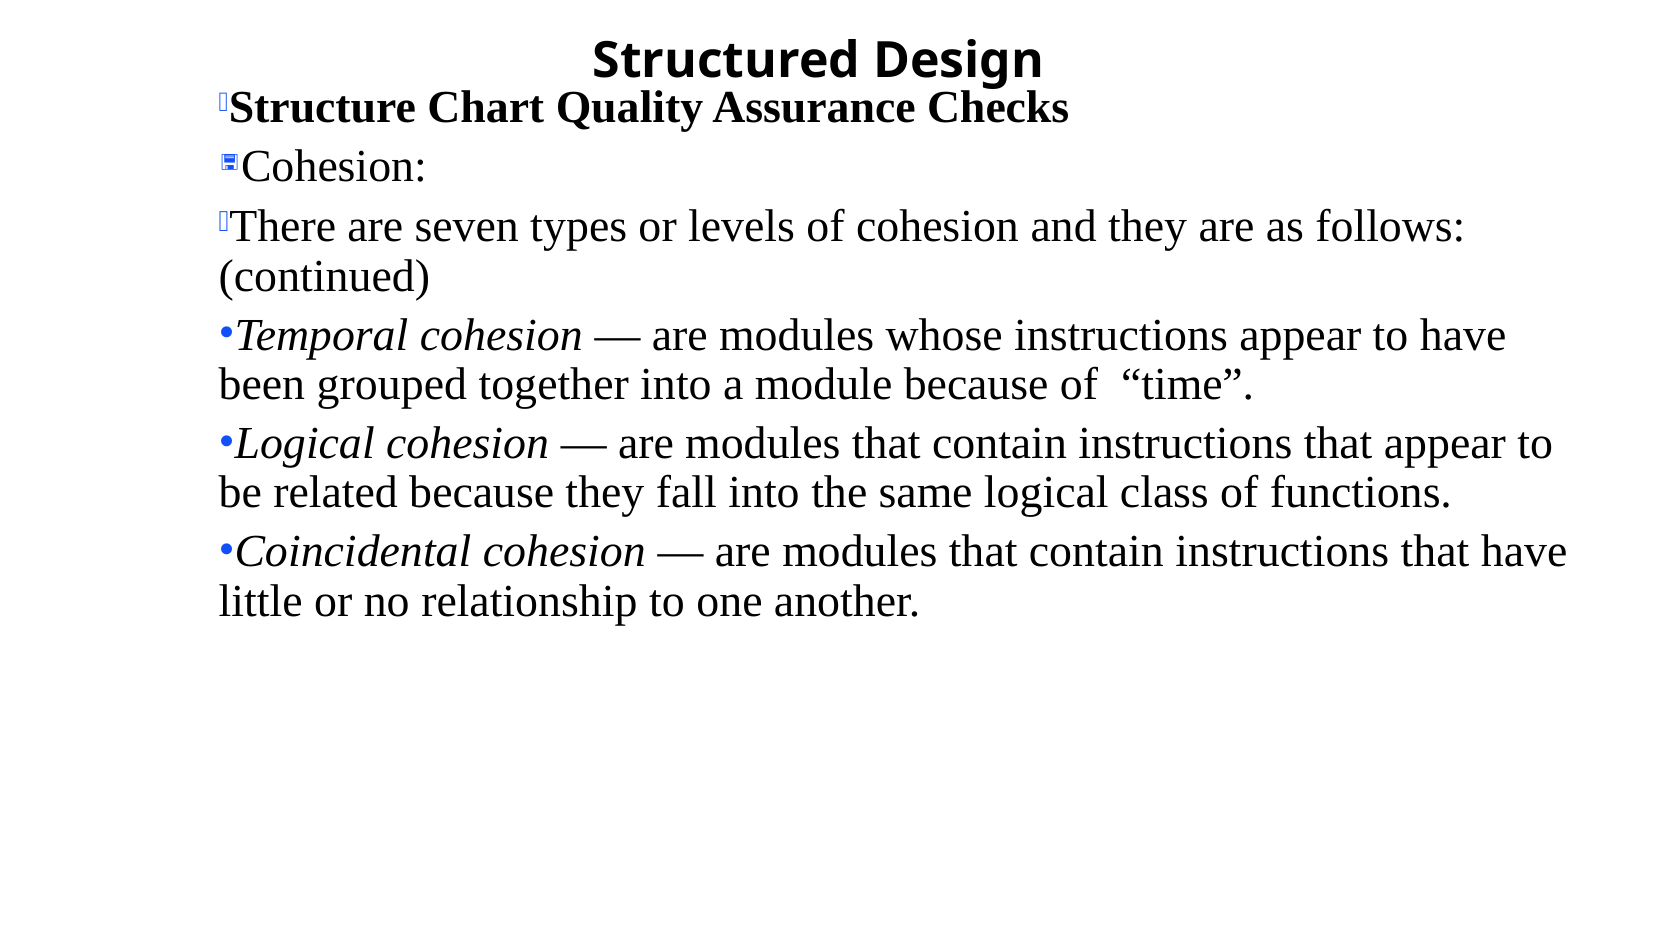

# Structured Design
Structure Chart Quality Assurance Checks
Cohesion:
There are seven types or levels of cohesion and they are as follows: (continued)
Temporal cohesion — are modules whose instructions appear to have been grouped together into a module because of “time”.
Logical cohesion — are modules that contain instructions that appear to be related because they fall into the same logical class of functions.
Coincidental cohesion — are modules that contain instructions that have little or no relationship to one another.